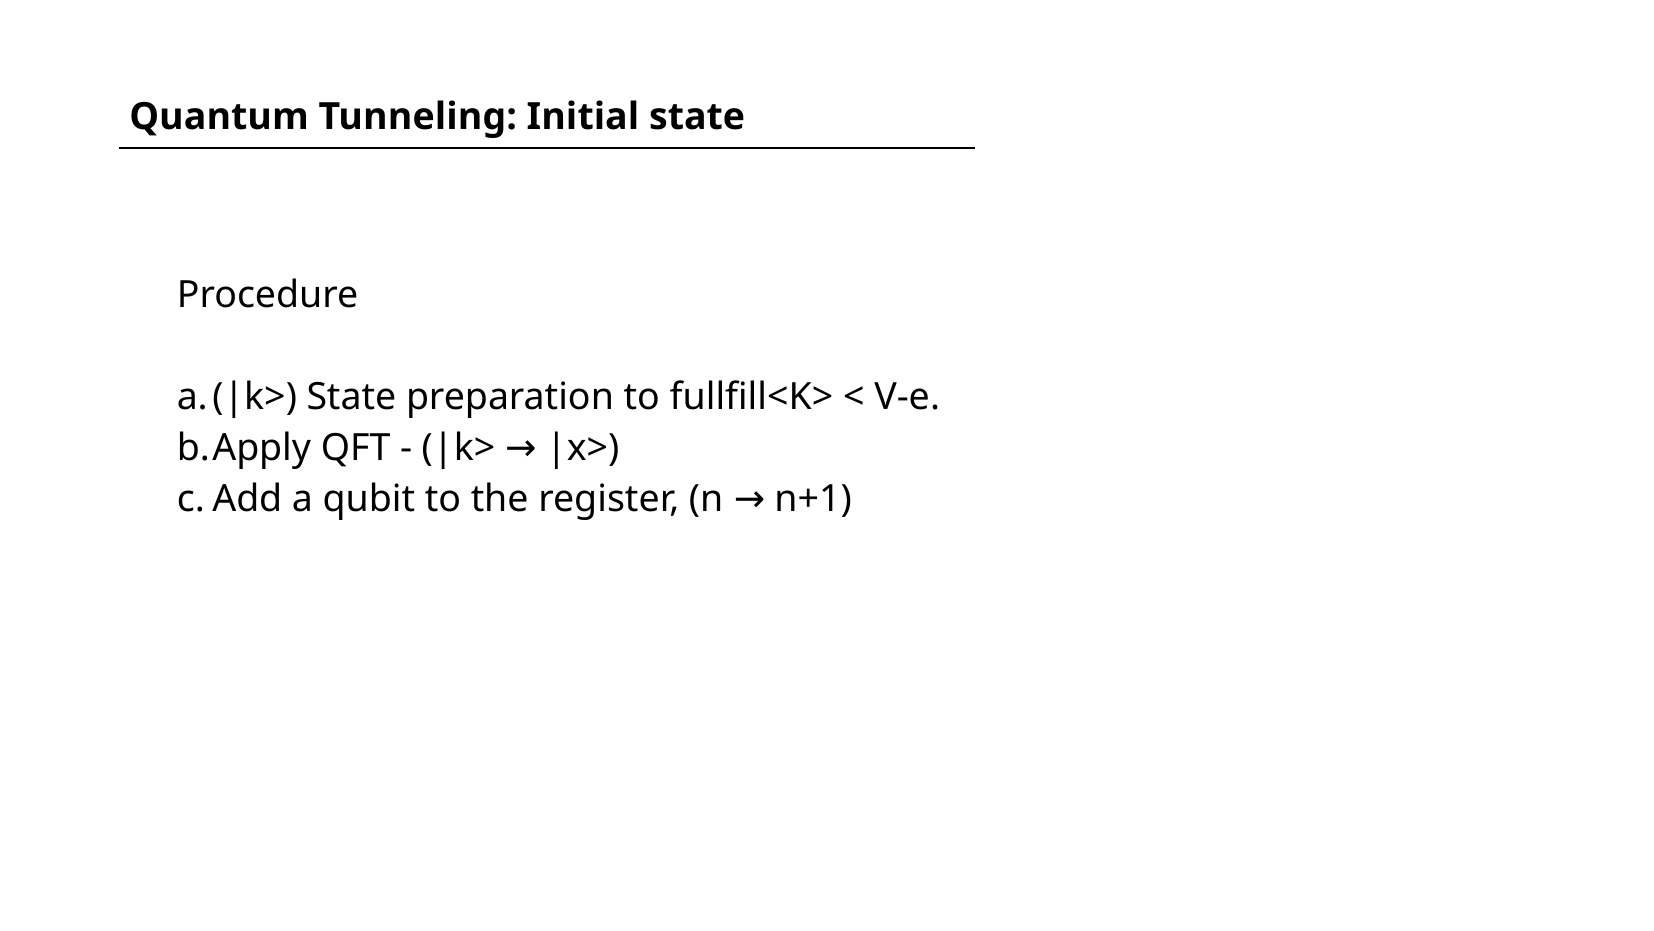

Quantum Tunneling: Initial state
Procedure
(|k>) State preparation to fullfill<K> < V-e.
Apply QFT - (|k> → |x>)
Add a qubit to the register, (n → n+1)